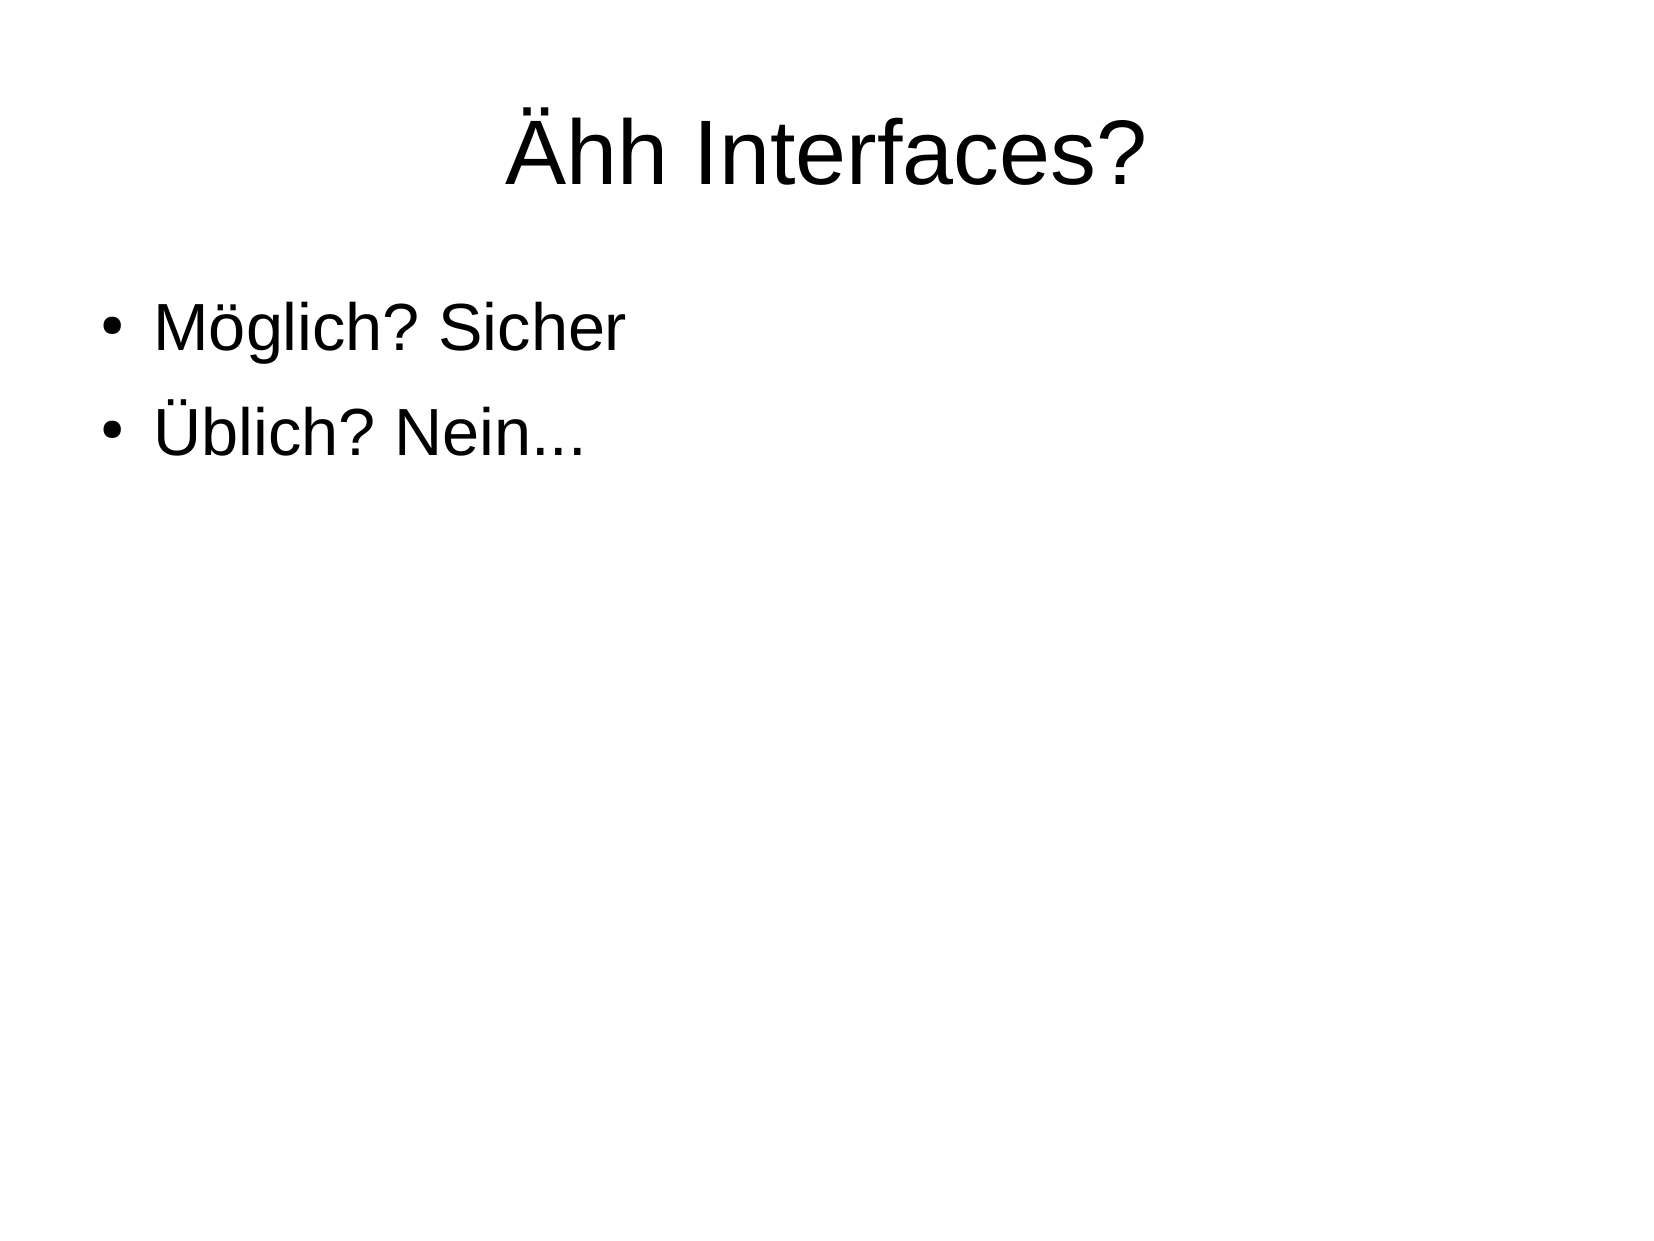

# Ähh Interfaces?
Möglich? Sicher
Üblich? Nein...